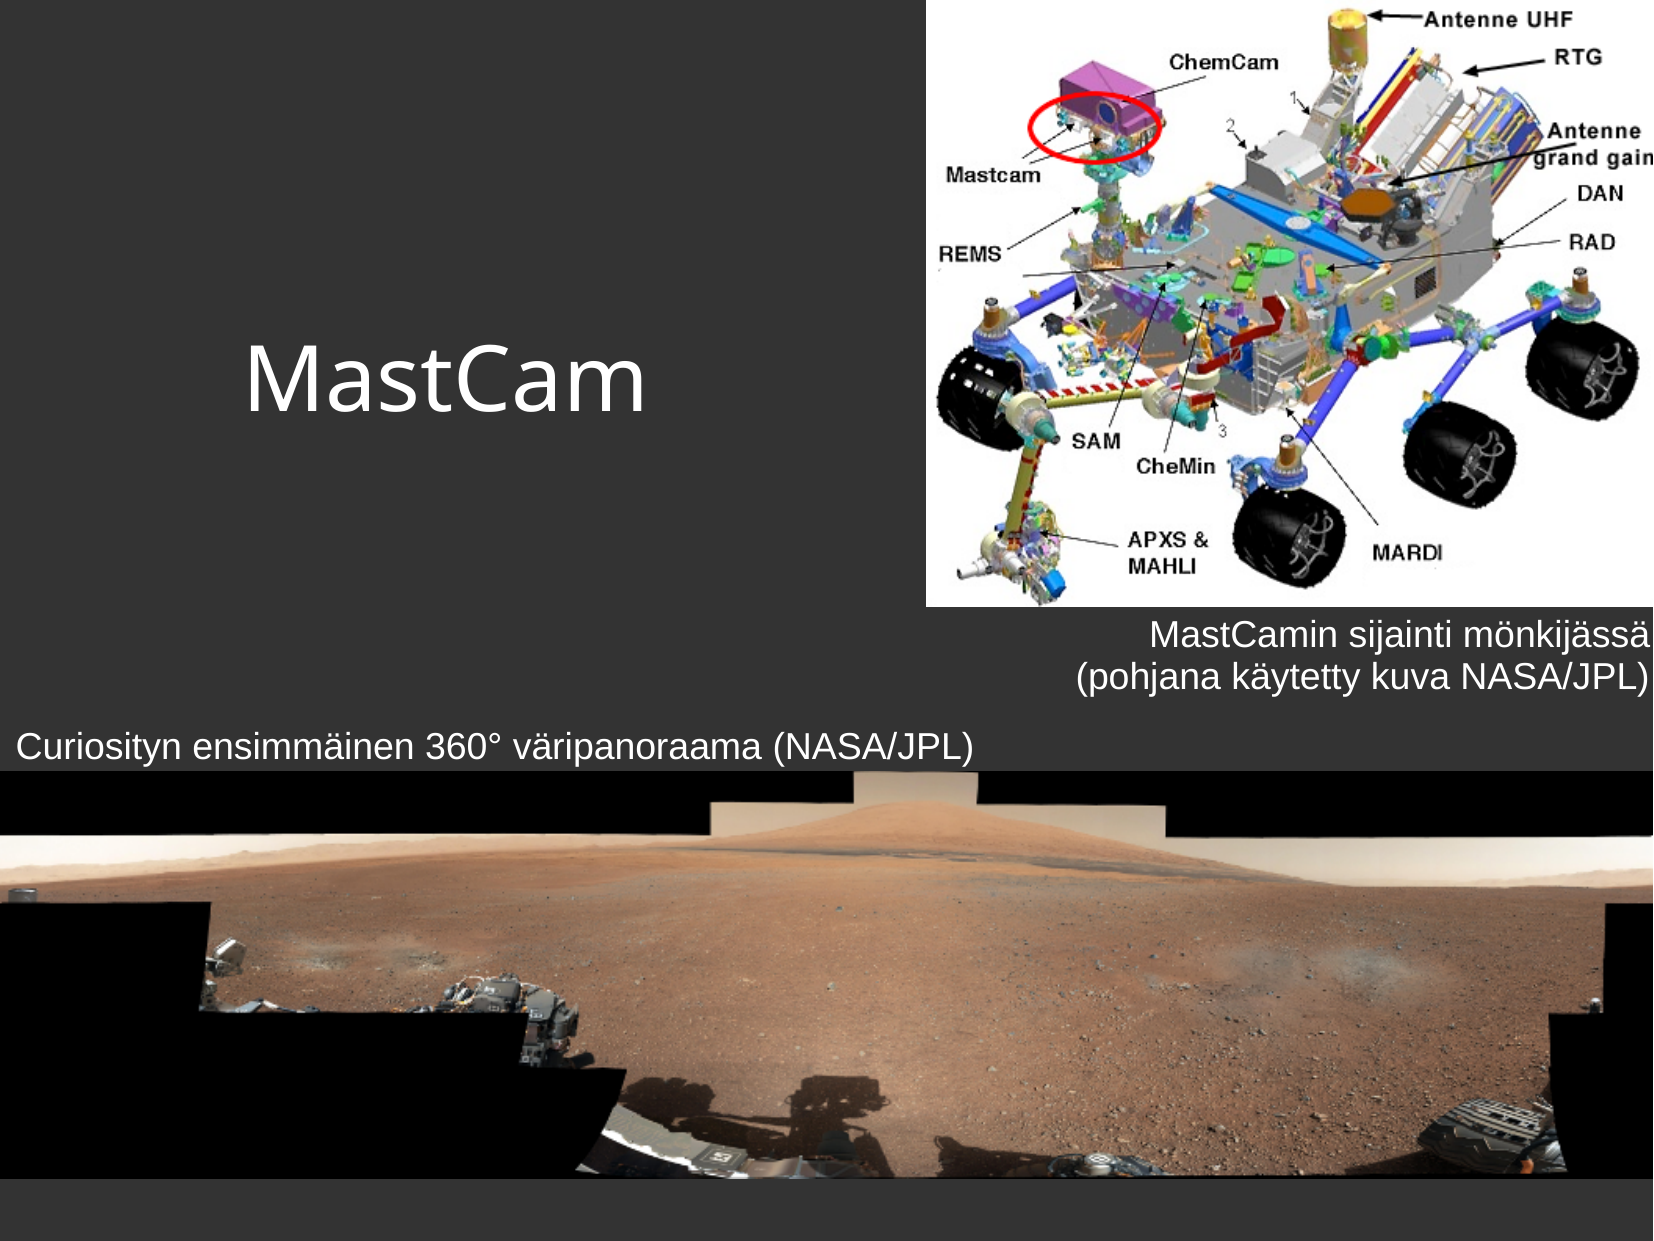

# MastCam
MastCamin sijainti mönkijässä
(pohjana käytetty kuva NASA/JPL)
Curiosityn ensimmäinen 360° väripanoraama (NASA/JPL)